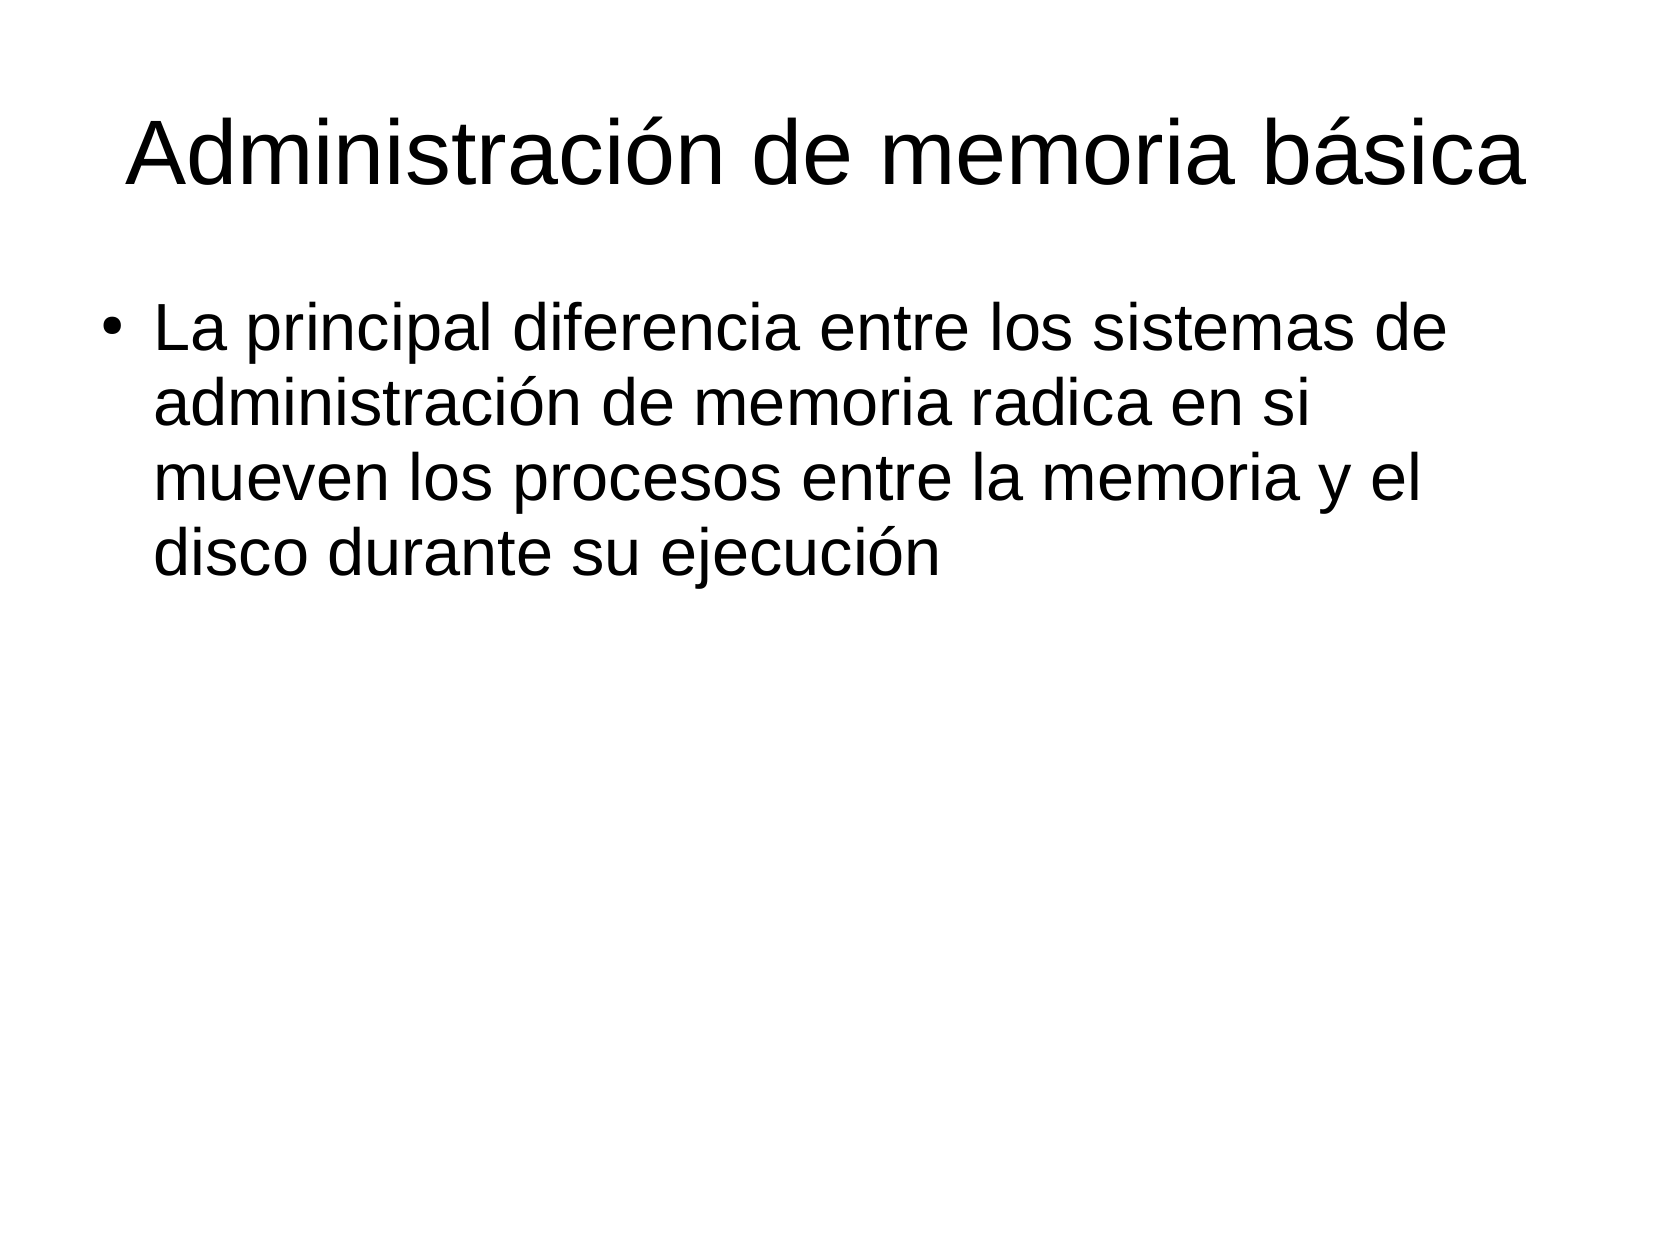

# Administración de memoria básica
La principal diferencia entre los sistemas de administración de memoria radica en si mueven los procesos entre la memoria y el disco durante su ejecución